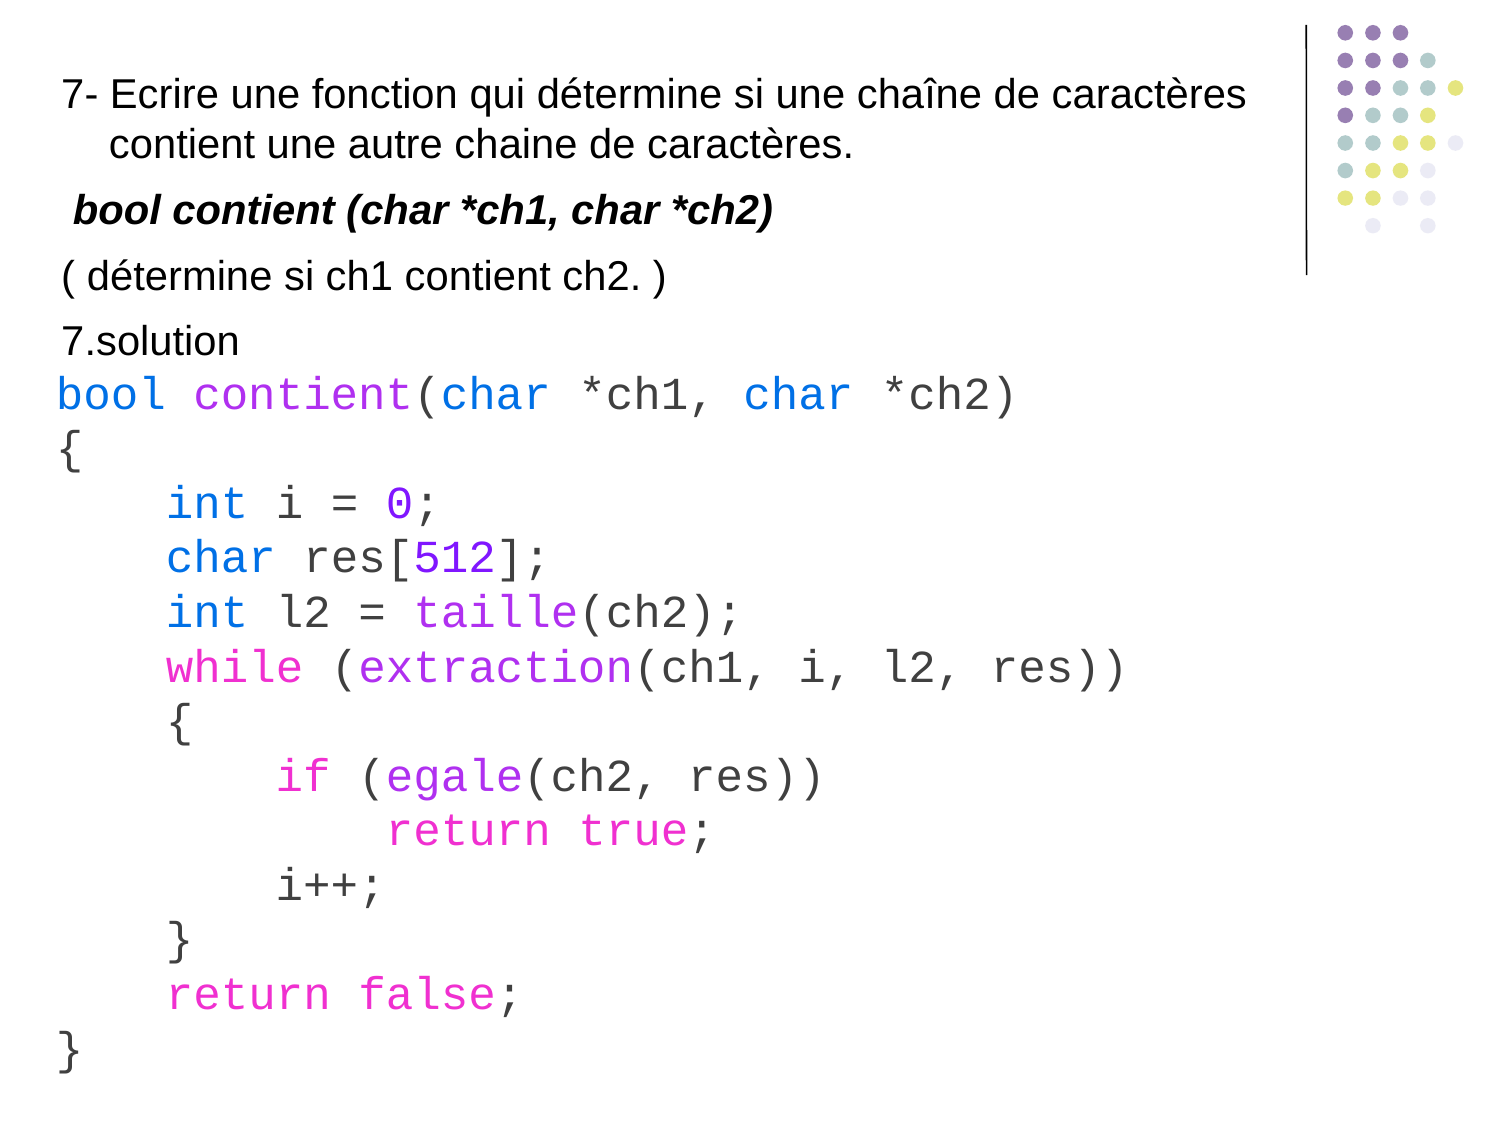

# 7- Ecrire une fonction qui détermine si une chaîne de caractères contient une autre chaine de caractères.
 bool contient (char *ch1, char *ch2)
( détermine si ch1 contient ch2. )
7.solution
bool contient(char *ch1, char *ch2)
{
 int i = 0;
 char res[512];
 int l2 = taille(ch2);
 while (extraction(ch1, i, l2, res))
 {
 if (egale(ch2, res))
 return true;
 i++;
 }
 return false;
}